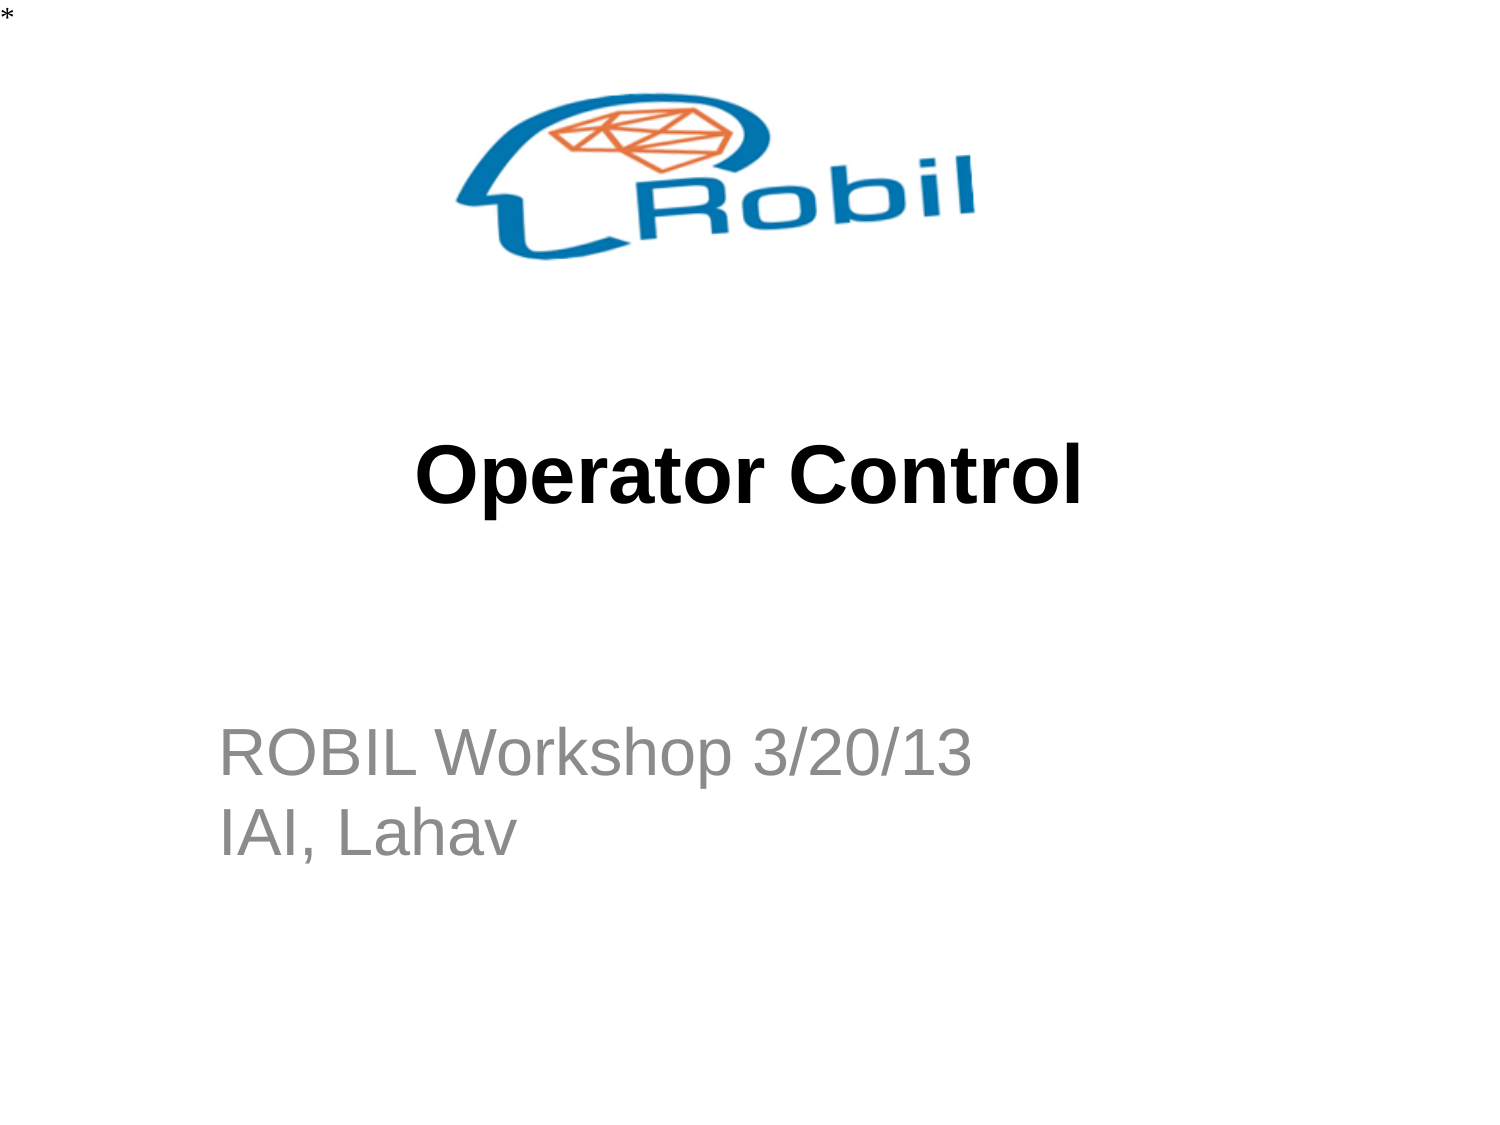

*
Operator Control
ROBIL Workshop 3/20/13
IAI, Lahav